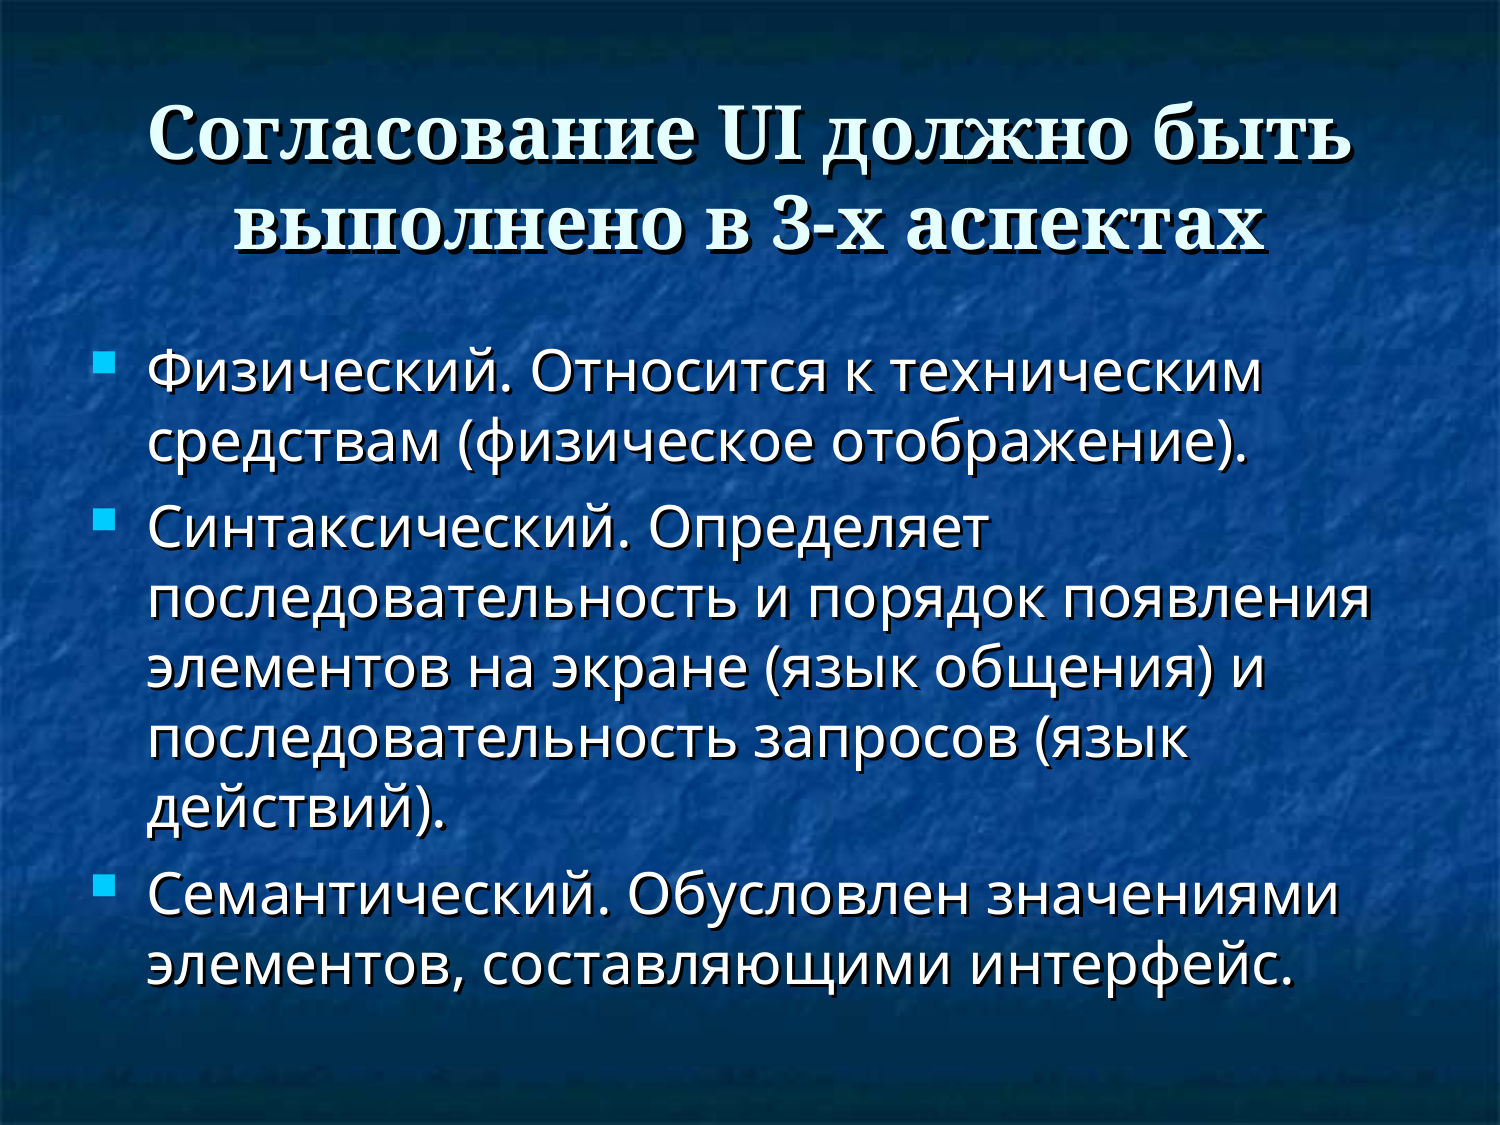

# Согласование UI должно быть выполнено в 3-х аспектах
Физический. Относится к техническим средствам (физическое отображение).
Синтаксический. Определяет последовательность и порядок появления элементов на экране (язык общения) и последовательность запросов (язык действий).
Семантический. Обусловлен значениями элементов, составляющими интерфейс.